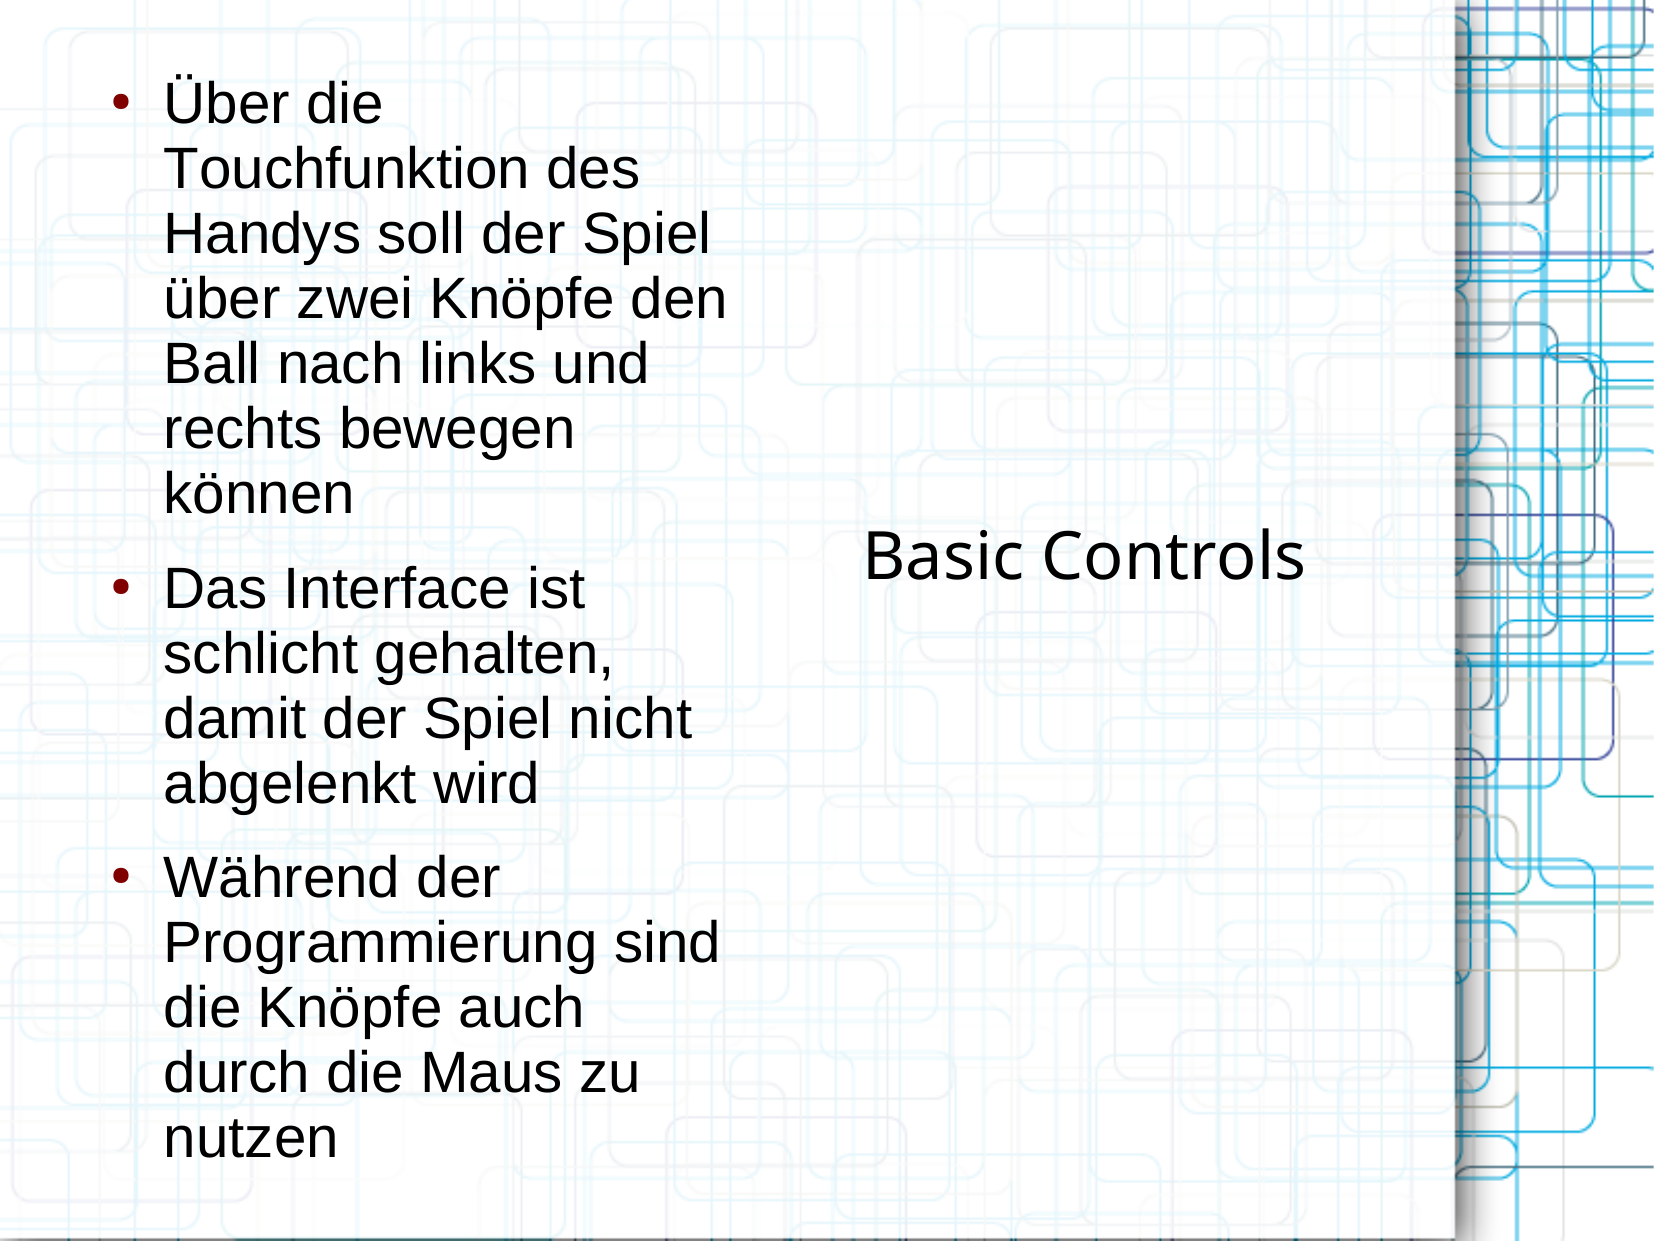

# Über die Touchfunktion des Handys soll der Spiel über zwei Knöpfe den Ball nach links und rechts bewegen können
Das Interface ist schlicht gehalten, damit der Spiel nicht abgelenkt wird
Während der Programmierung sind die Knöpfe auch durch die Maus zu nutzen
Basic Controls